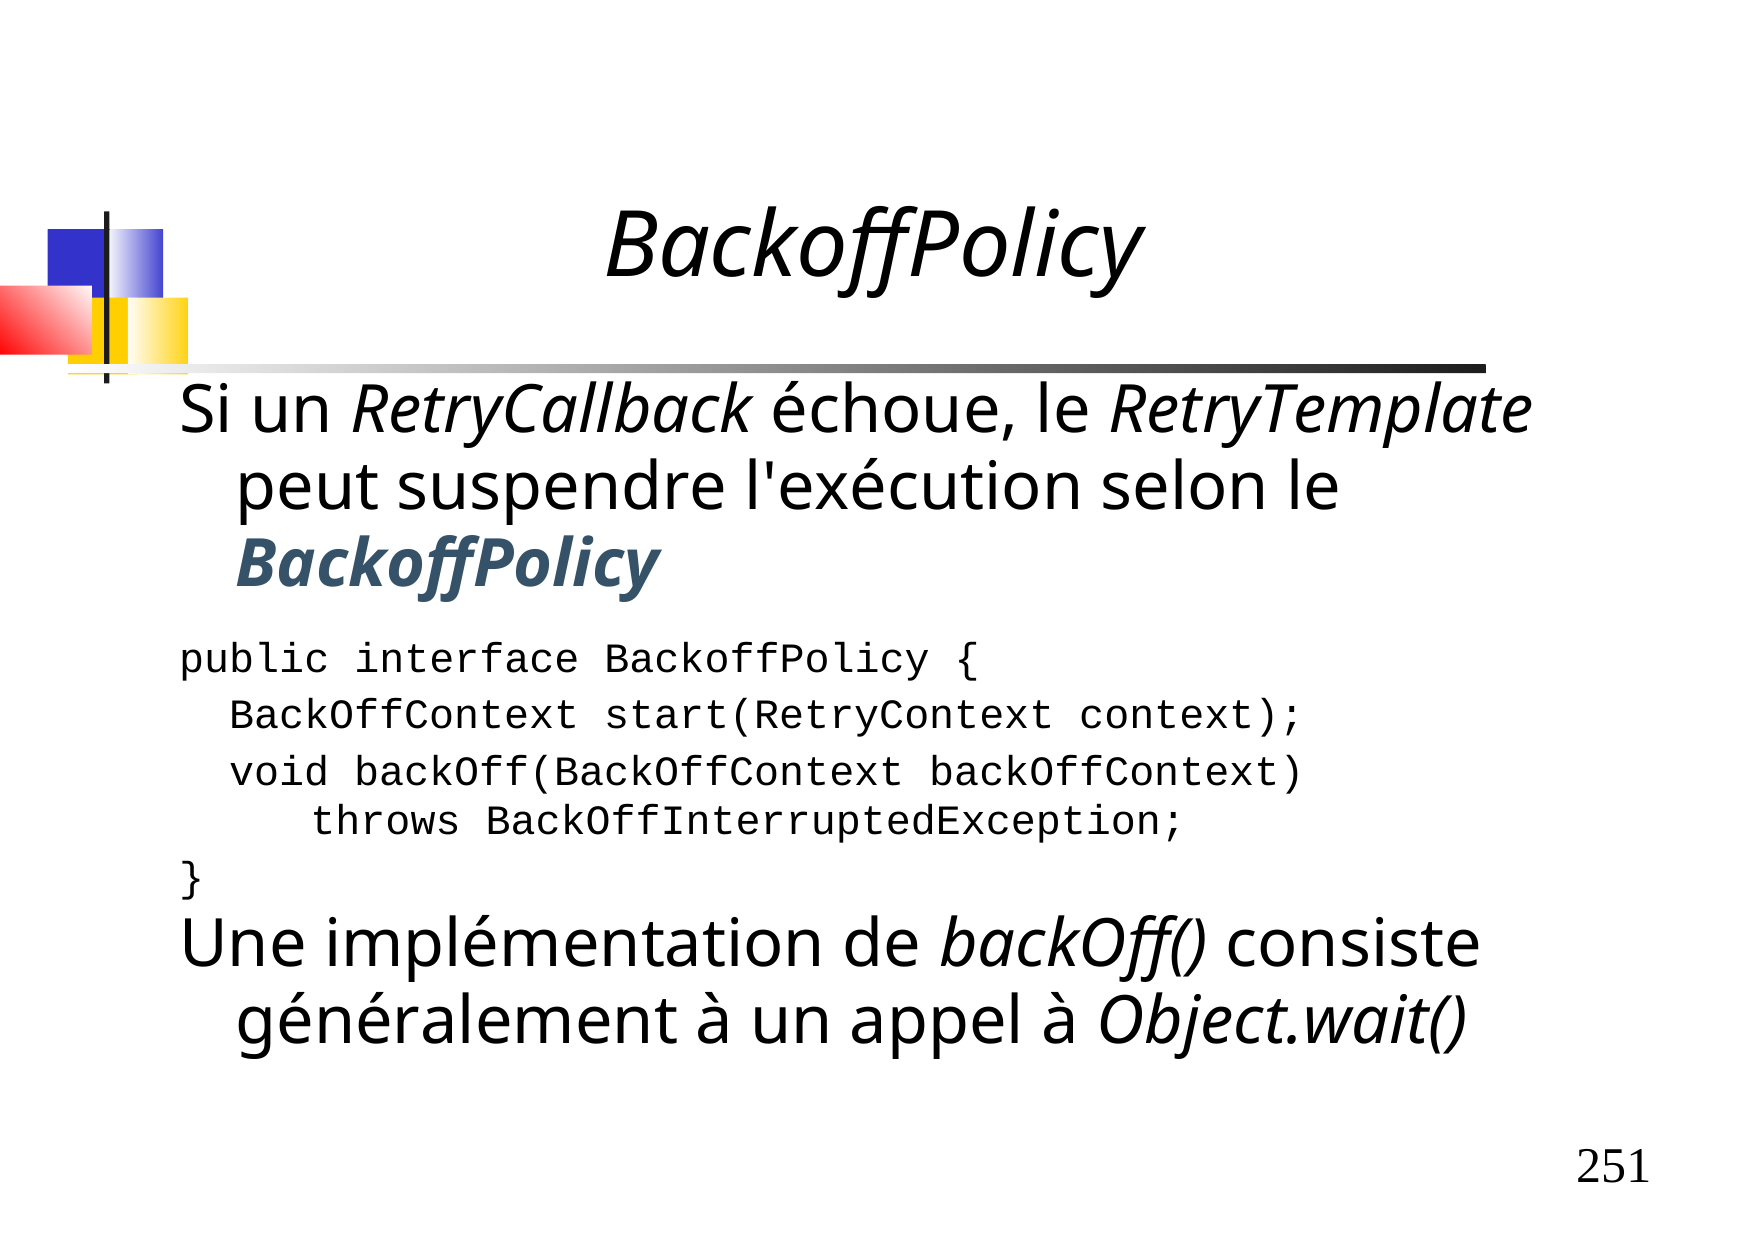

# BackoffPolicy
Si un RetryCallback échoue, le RetryTemplate peut suspendre l'exécution selon le BackoffPolicy
public interface BackoffPolicy {
 BackOffContext start(RetryContext context);
 void backOff(BackOffContext backOffContext)
 throws BackOffInterruptedException;
}
Une implémentation de backOff() consiste généralement à un appel à Object.wait()